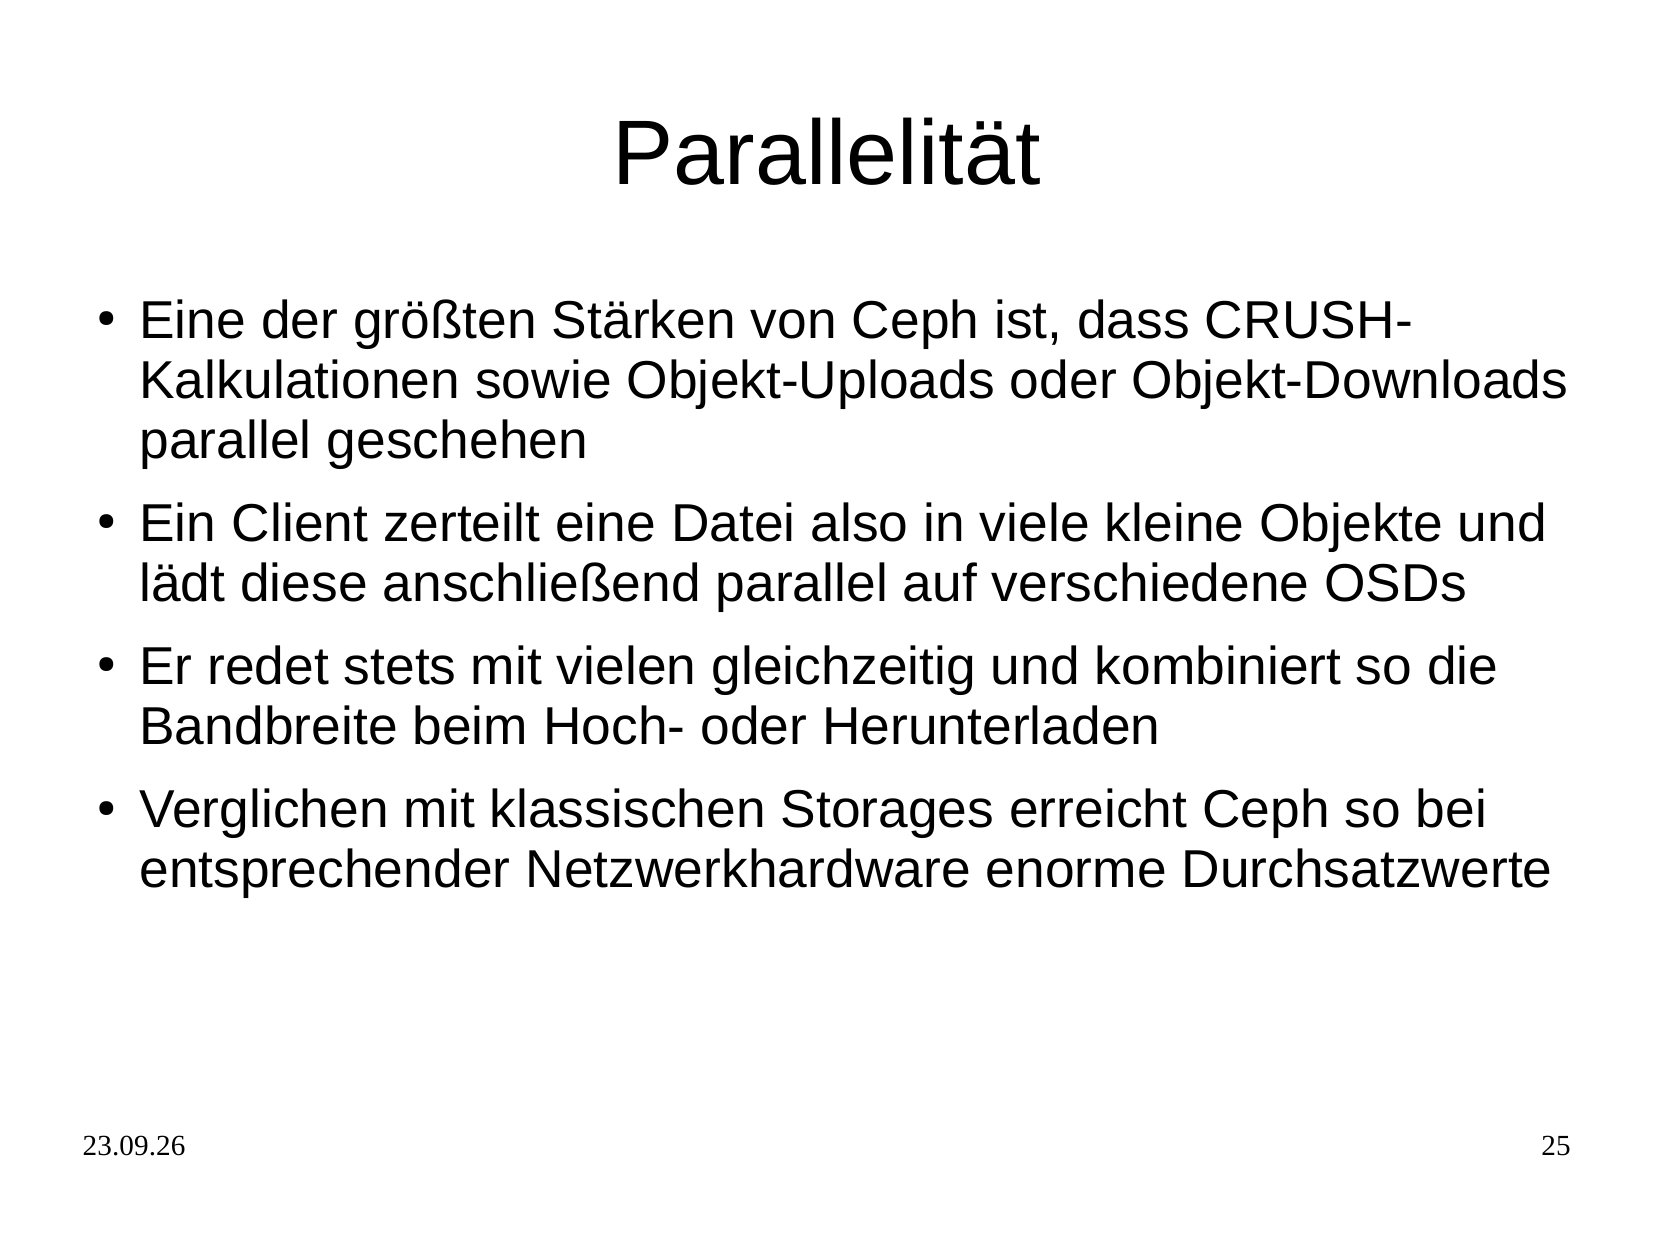

# Parallelität
Eine der größten Stärken von Ceph ist, dass CRUSH-Kalkulationen sowie Objekt-Uploads oder Objekt-Downloads parallel geschehen
Ein Client zerteilt eine Datei also in viele kleine Objekte und lädt diese anschließend parallel auf verschiedene OSDs
Er redet stets mit vielen gleichzeitig und kombiniert so die Bandbreite beim Hoch- oder Herunterladen
Verglichen mit klassischen Storages erreicht Ceph so bei entsprechender Netzwerkhardware enorme Durchsatzwerte
25